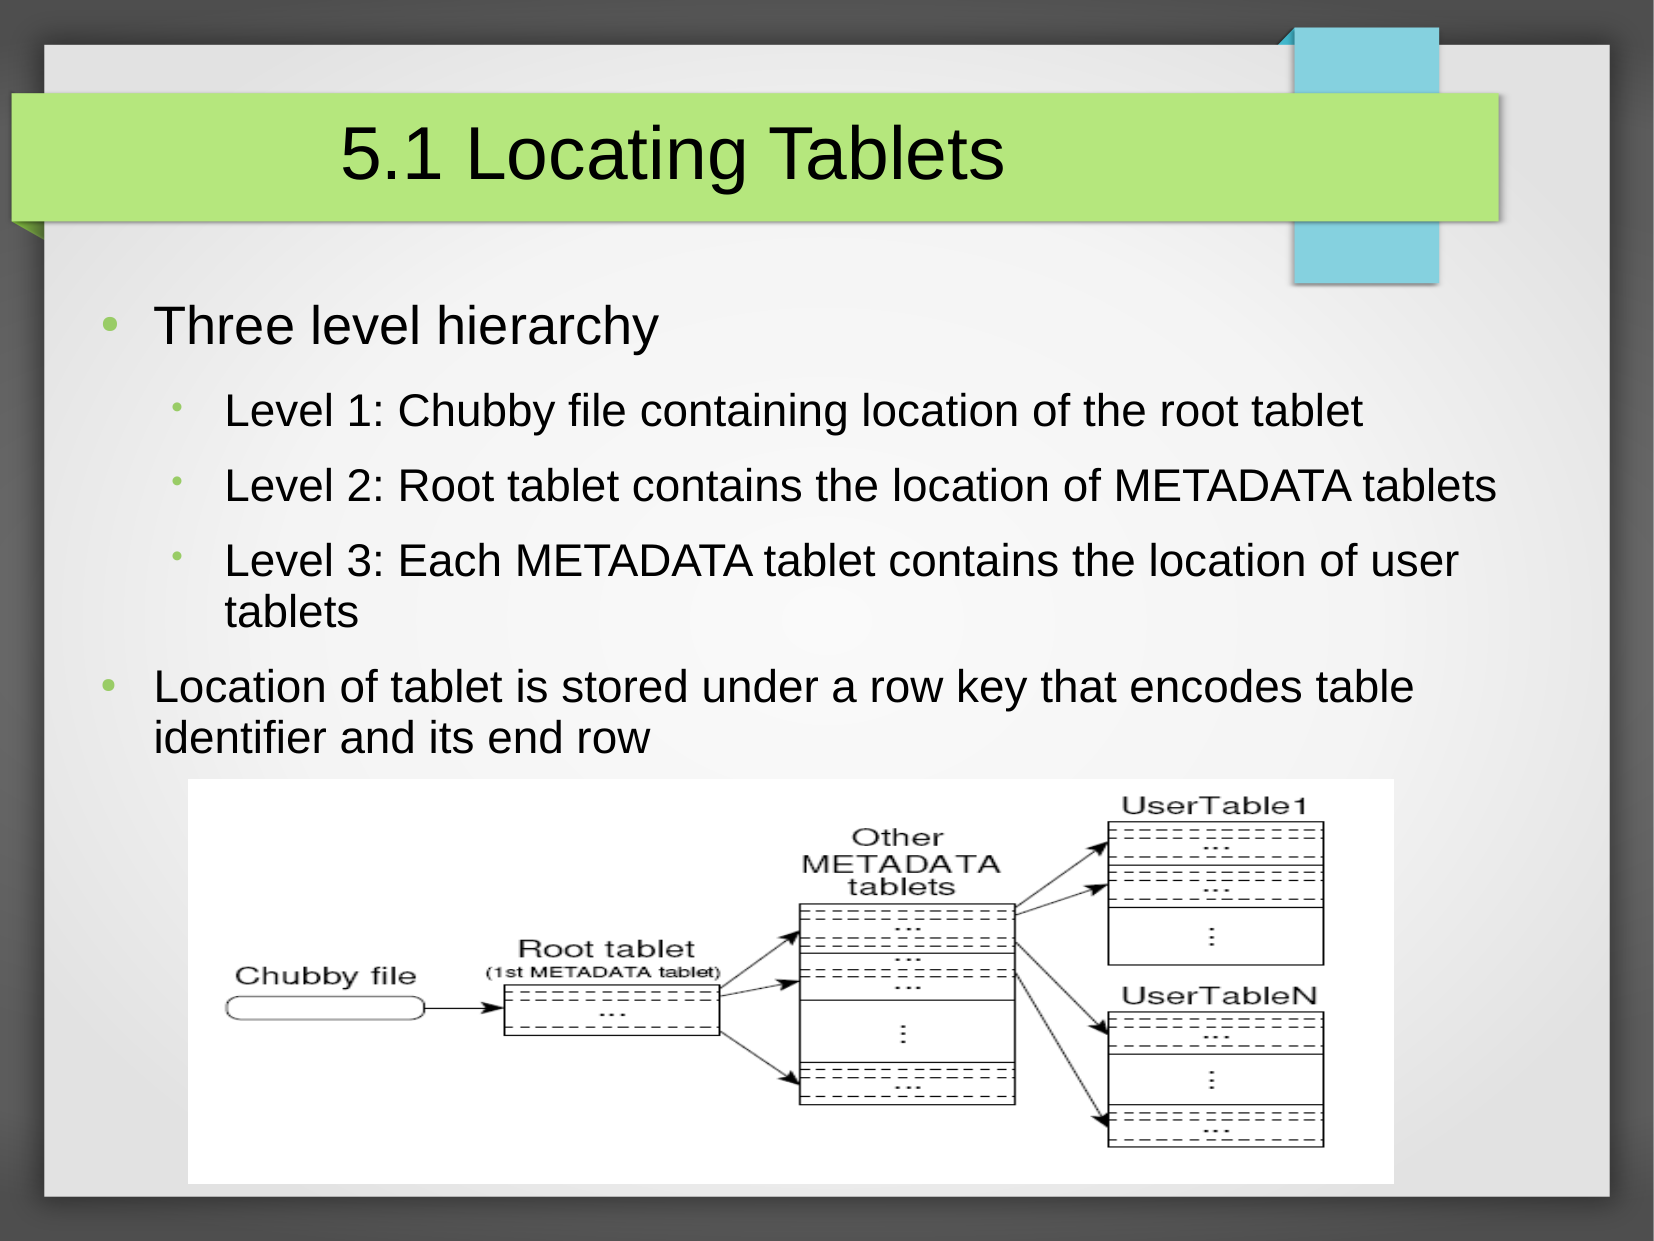

# 5.1 Locating Tablets
Three level hierarchy
Level 1: Chubby file containing location of the root tablet
Level 2: Root tablet contains the location of METADATA tablets
Level 3: Each METADATA tablet contains the location of user tablets
Location of tablet is stored under a row key that encodes table identifier and its end row